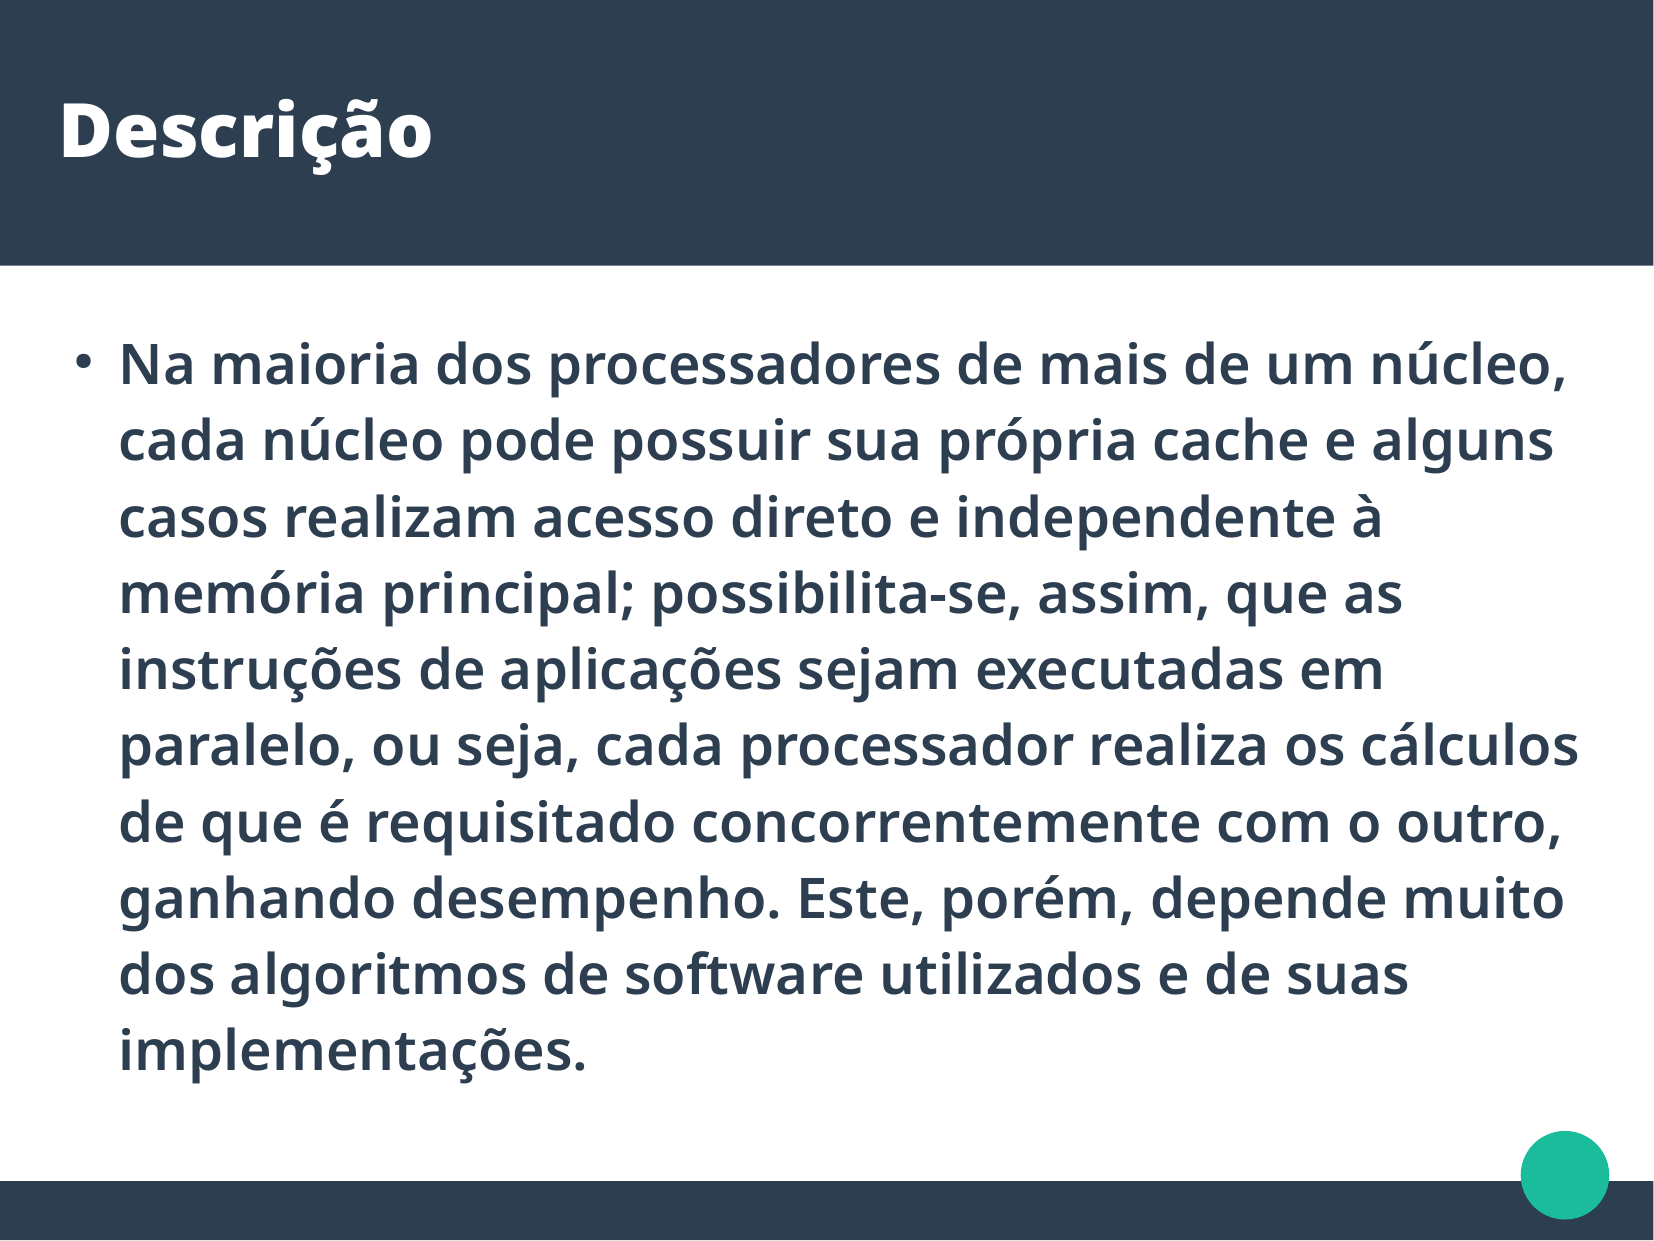

# Descrição
Na maioria dos processadores de mais de um núcleo, cada núcleo pode possuir sua própria cache e alguns casos realizam acesso direto e independente à memória principal; possibilita-se, assim, que as instruções de aplicações sejam executadas em paralelo, ou seja, cada processador realiza os cálculos de que é requisitado concorrentemente com o outro, ganhando desempenho. Este, porém, depende muito dos algoritmos de software utilizados e de suas implementações.